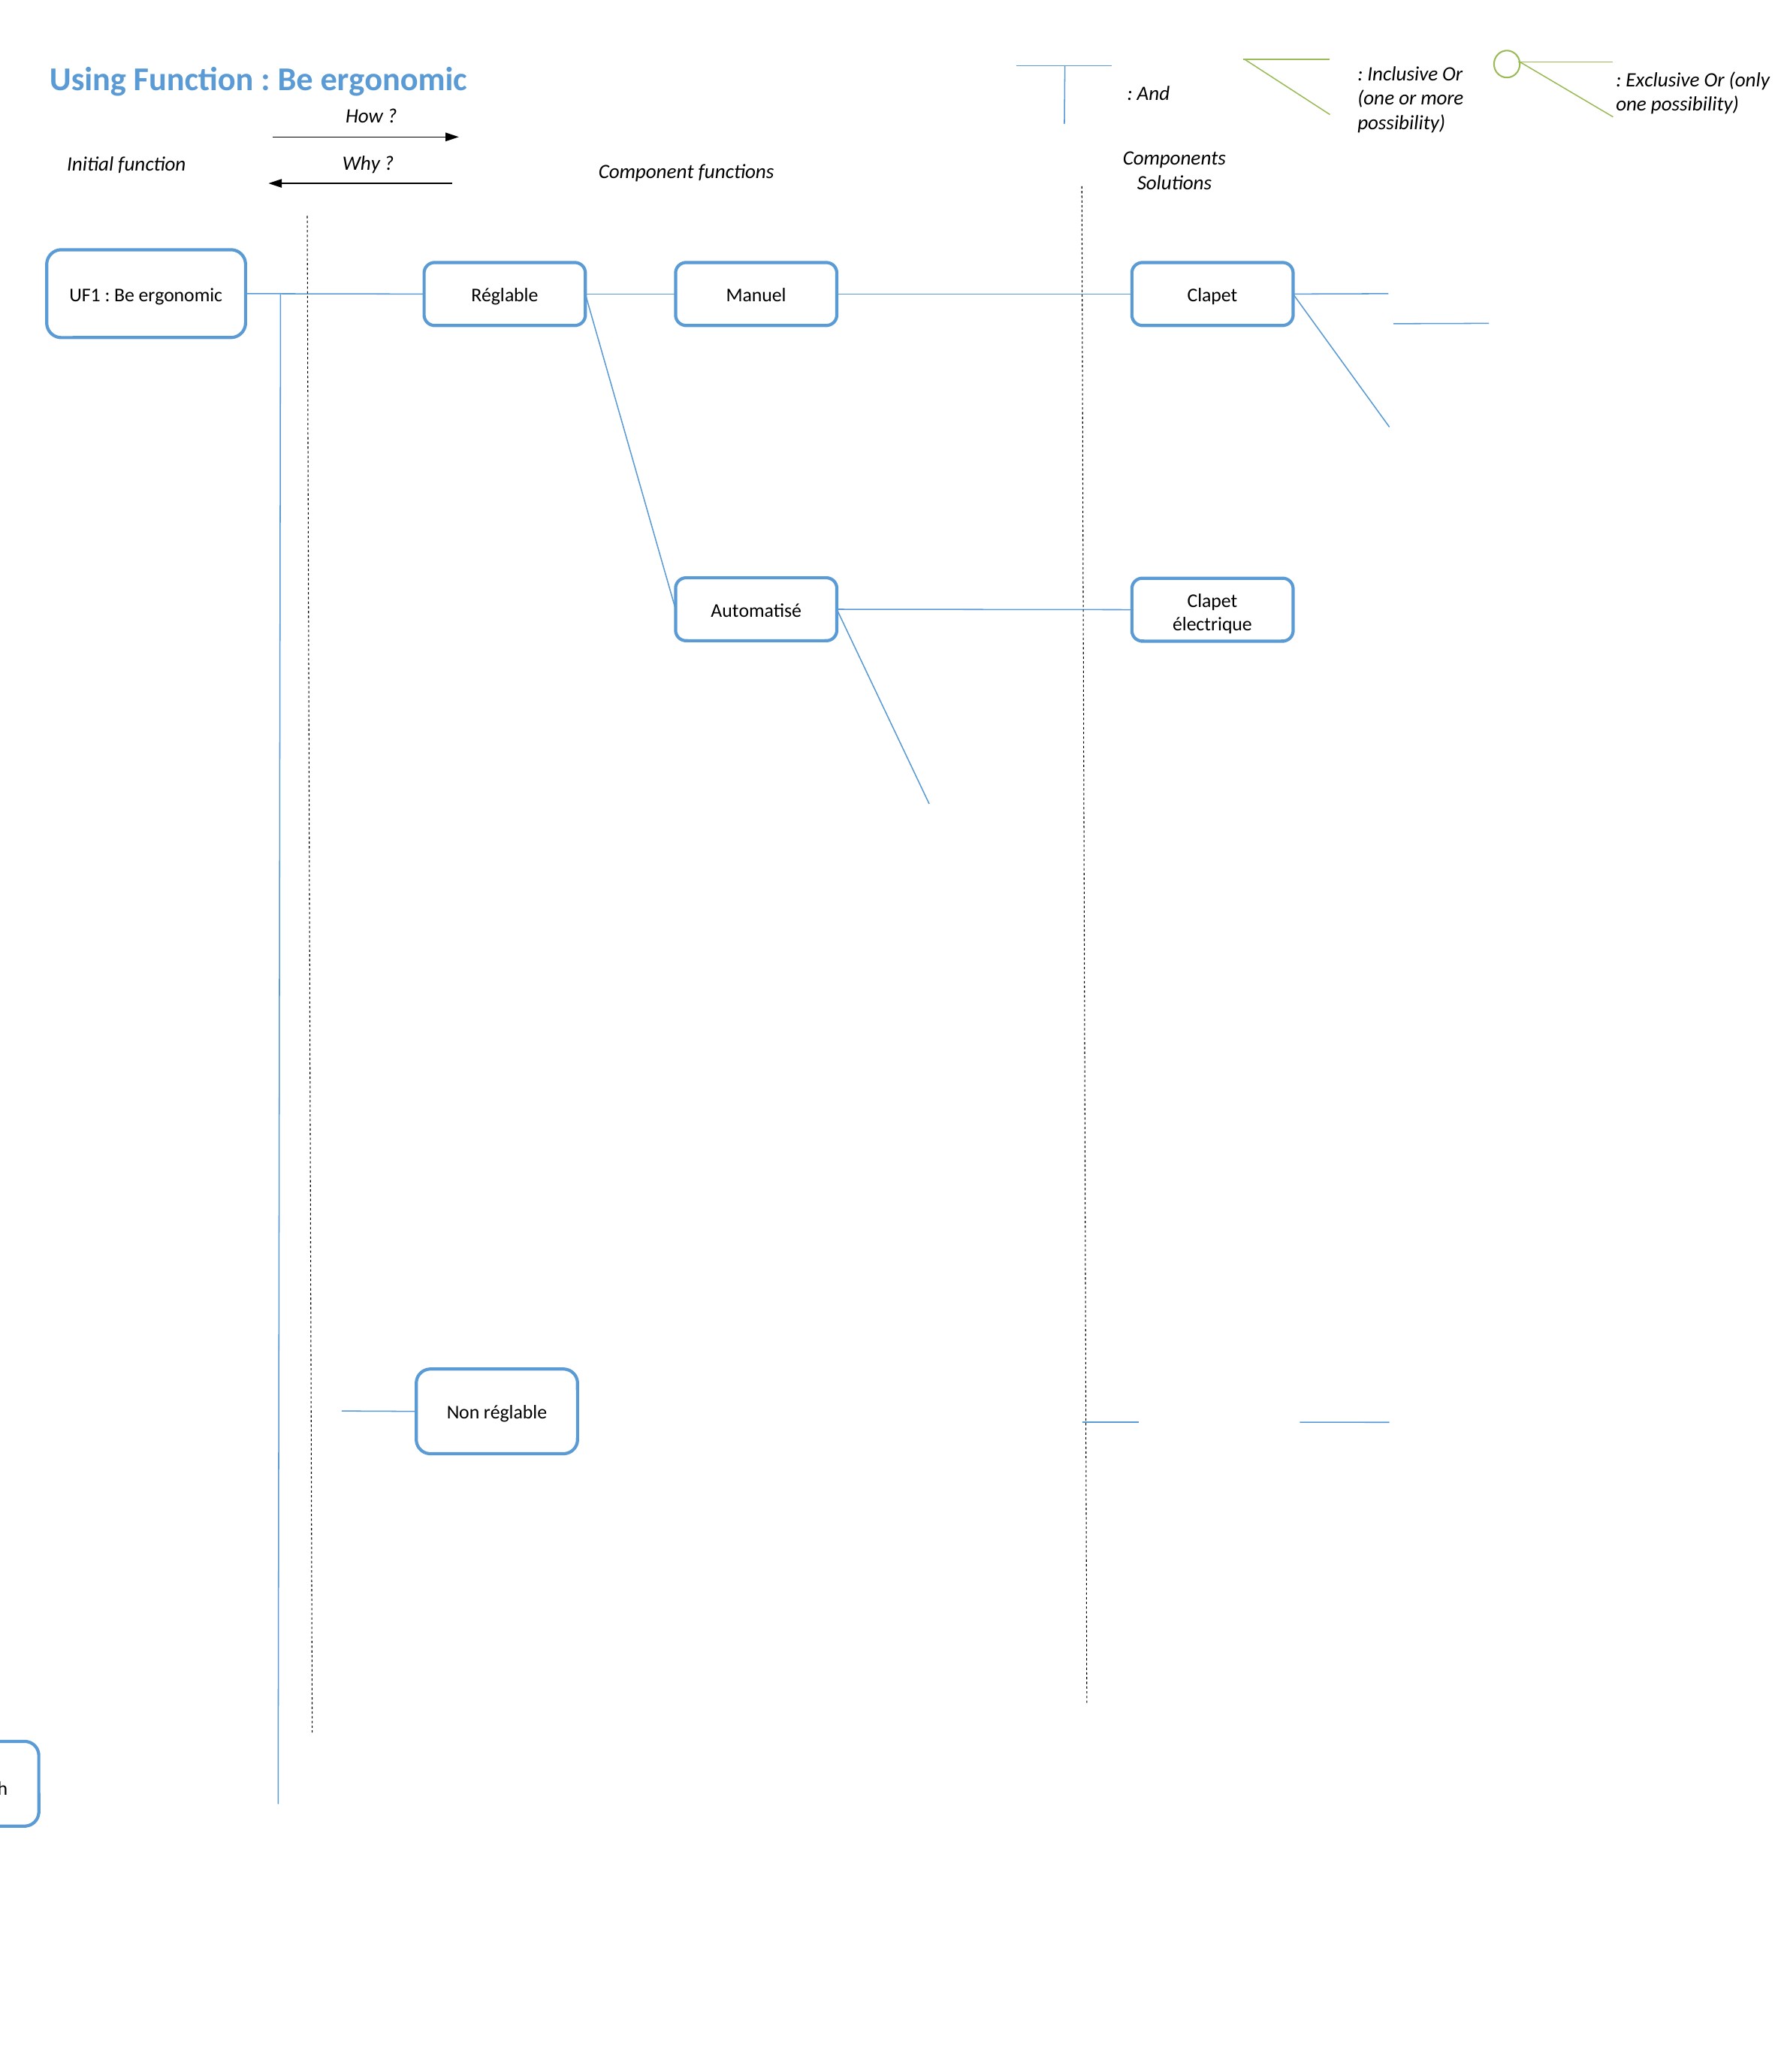

Using Function : Be ergonomic
: Inclusive Or (one or more possibility)
: Exclusive Or (only one possibility)
: And
How ?
Components
Solutions
Why ?
Initial function
Component functions
UF1 : Be ergonomic
Réglable
Manuel
Clapet
Automatisé
Clapet électrique
Non réglable
Link each module with airflow